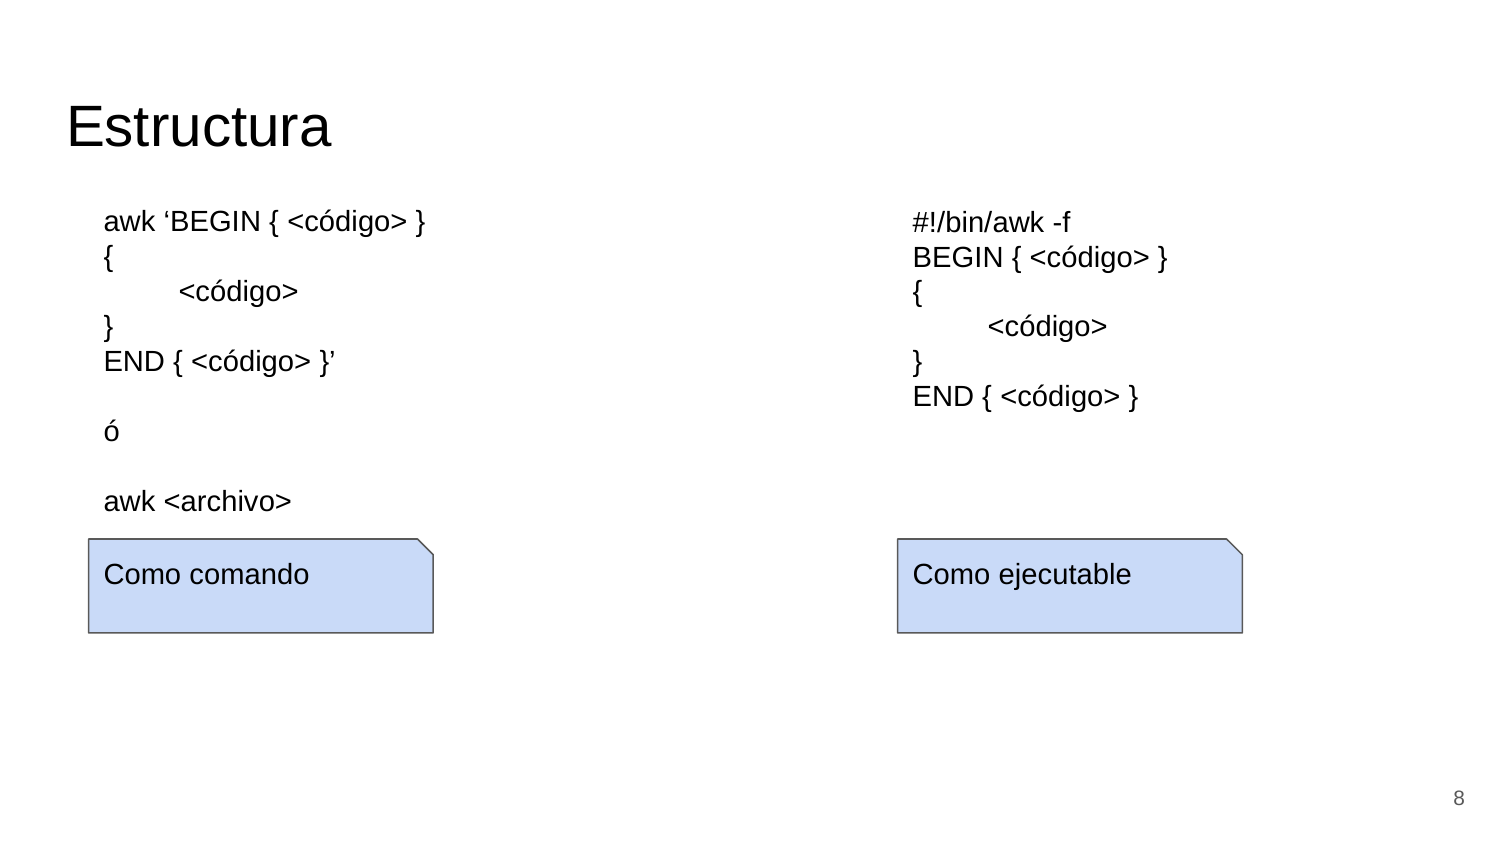

# Estructura
awk ‘BEGIN { <código> }
{
	<código>
}
END { <código> }’
ó
awk <archivo>
#!/bin/awk -f
BEGIN { <código> }
{
	<código>
}
END { <código> }
Como comando
Como ejecutable